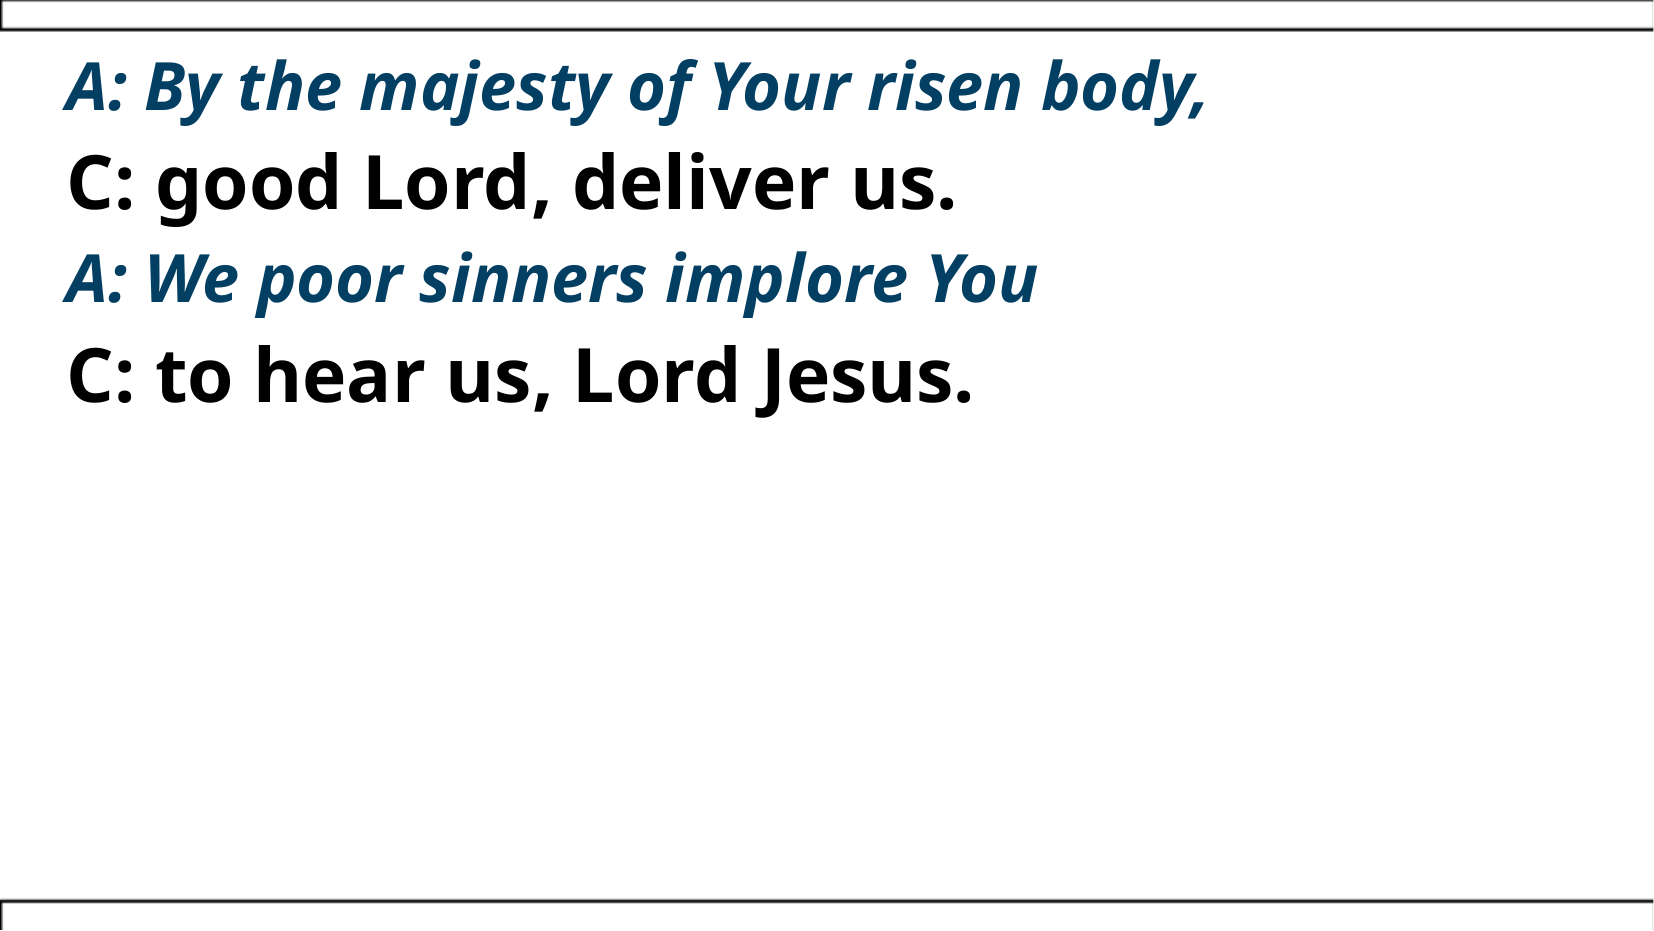

A: By the majesty of Your risen body,
C: good Lord, deliver us.
A: We poor sinners implore You
C: to hear us, Lord Jesus.